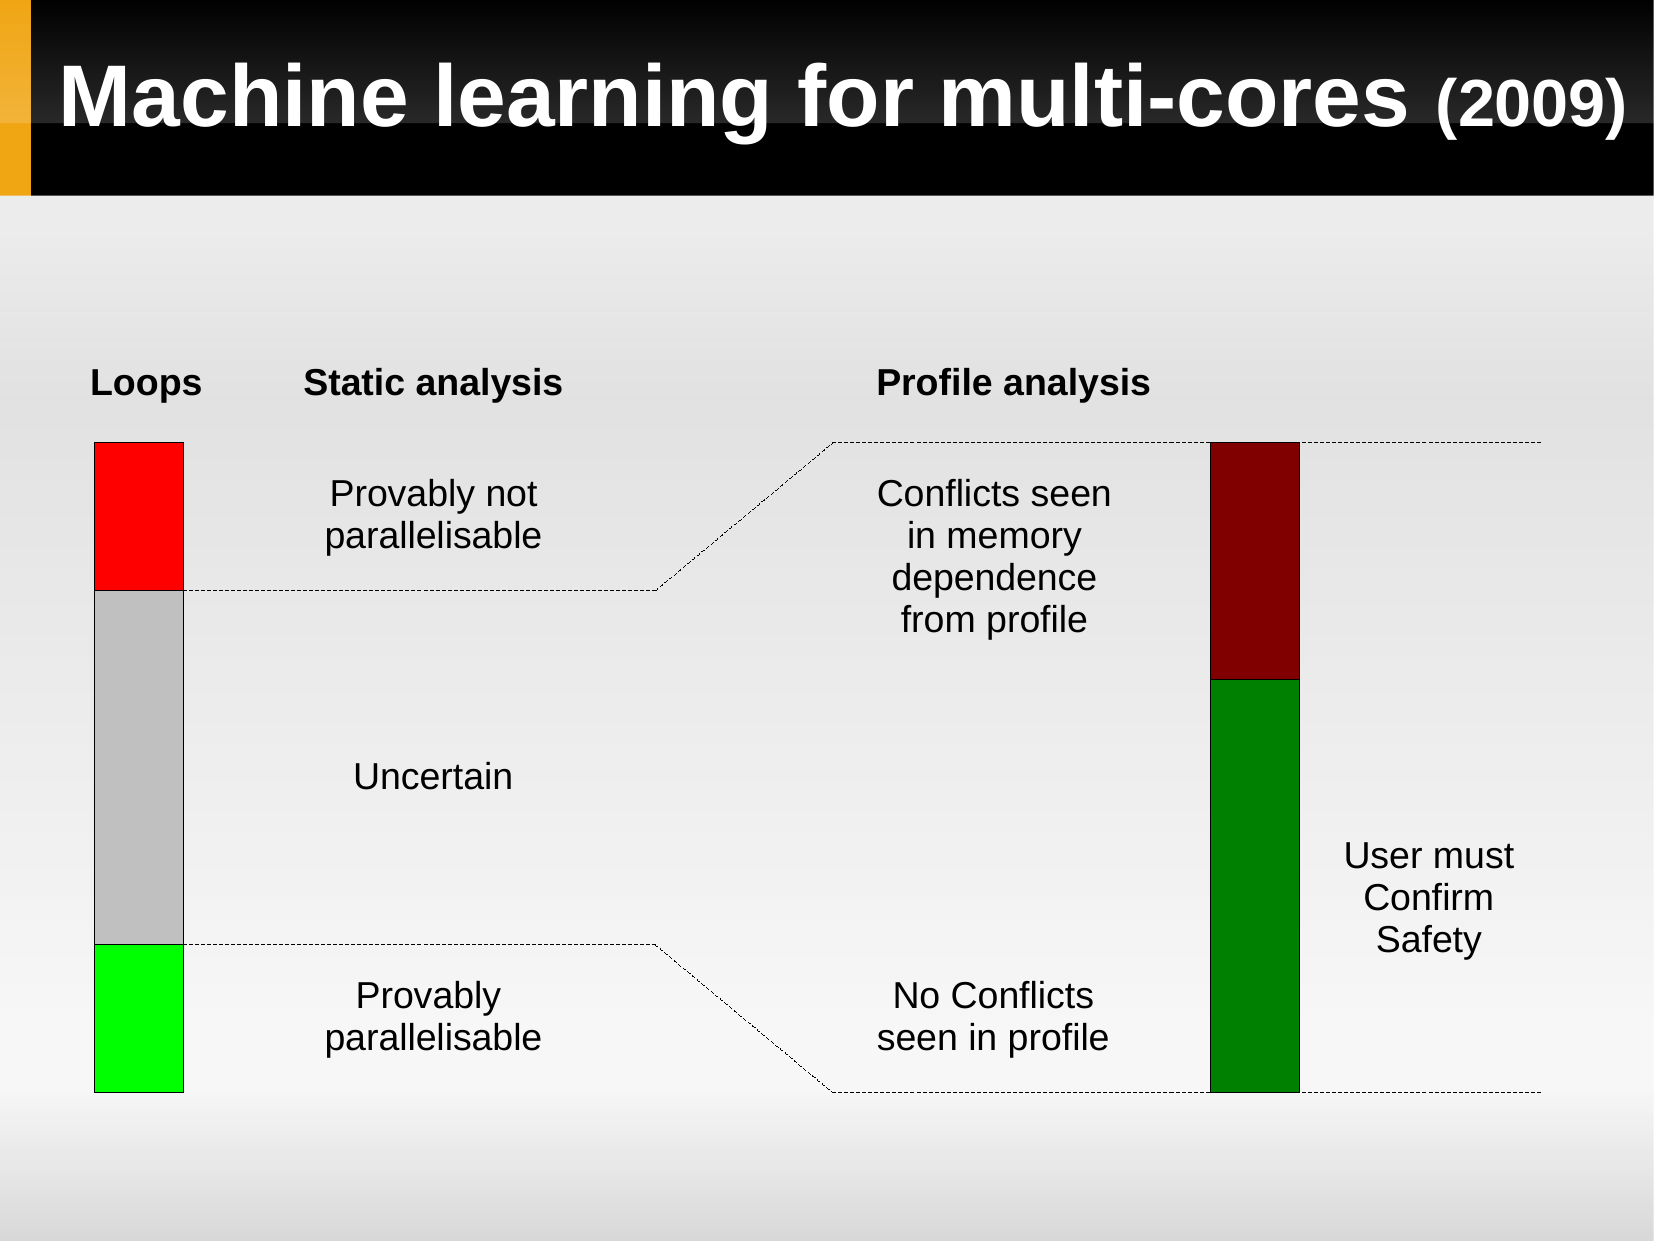

# Machine learning for multi-cores (2009)
Loops
Static analysis
Profile analysis
Provably not
parallelisable
Conflicts seen in memory dependence from profile
Uncertain
User must
Confirm
Safety
Provably
parallelisable
No Conflicts seen in profile